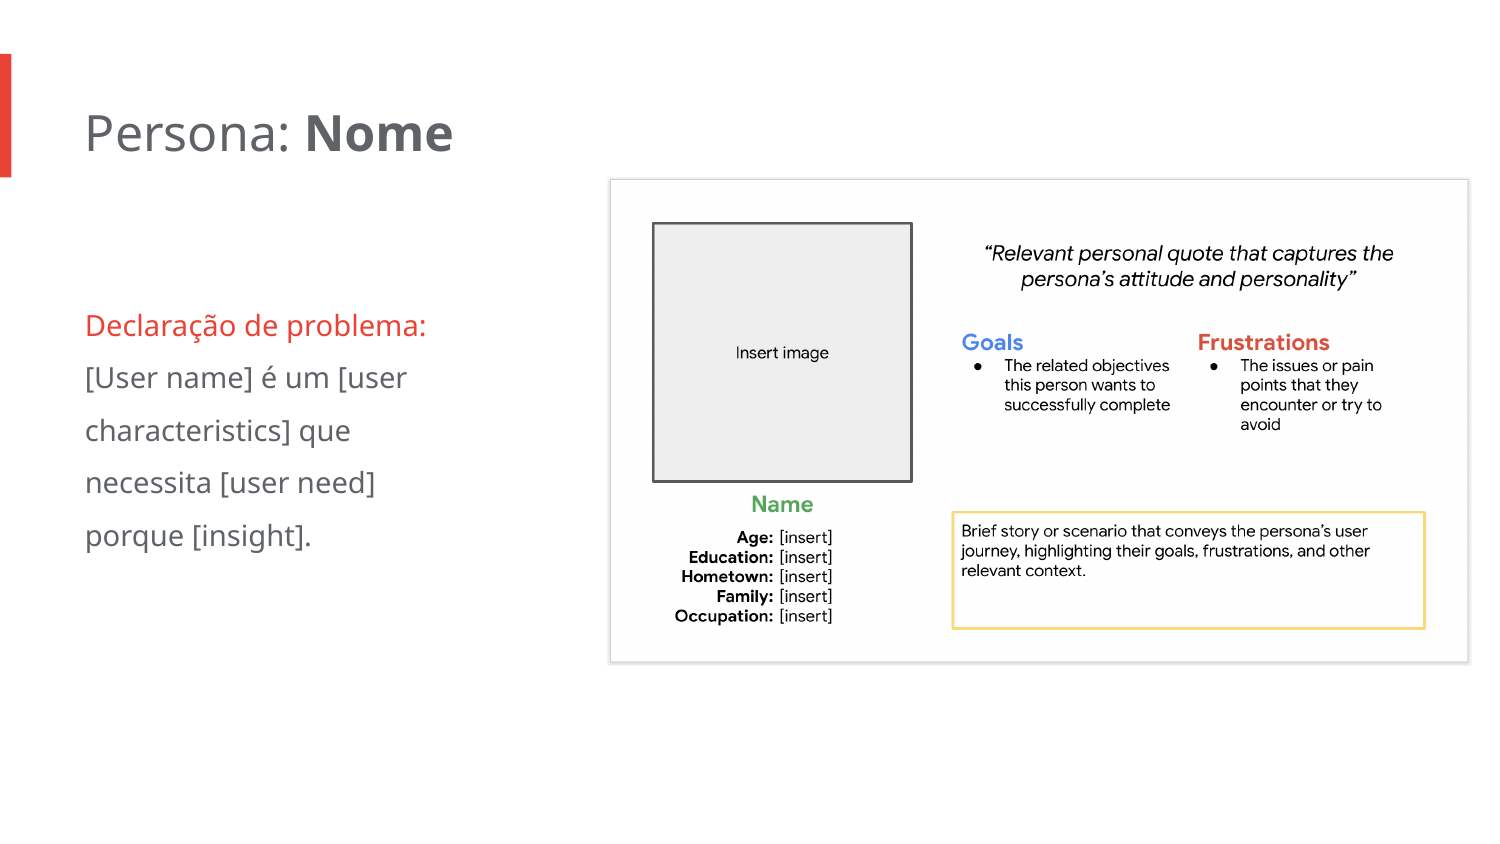

Persona: Nome
Declaração de problema:
[User name] é um [user characteristics] que necessita [user need]
porque [insight].